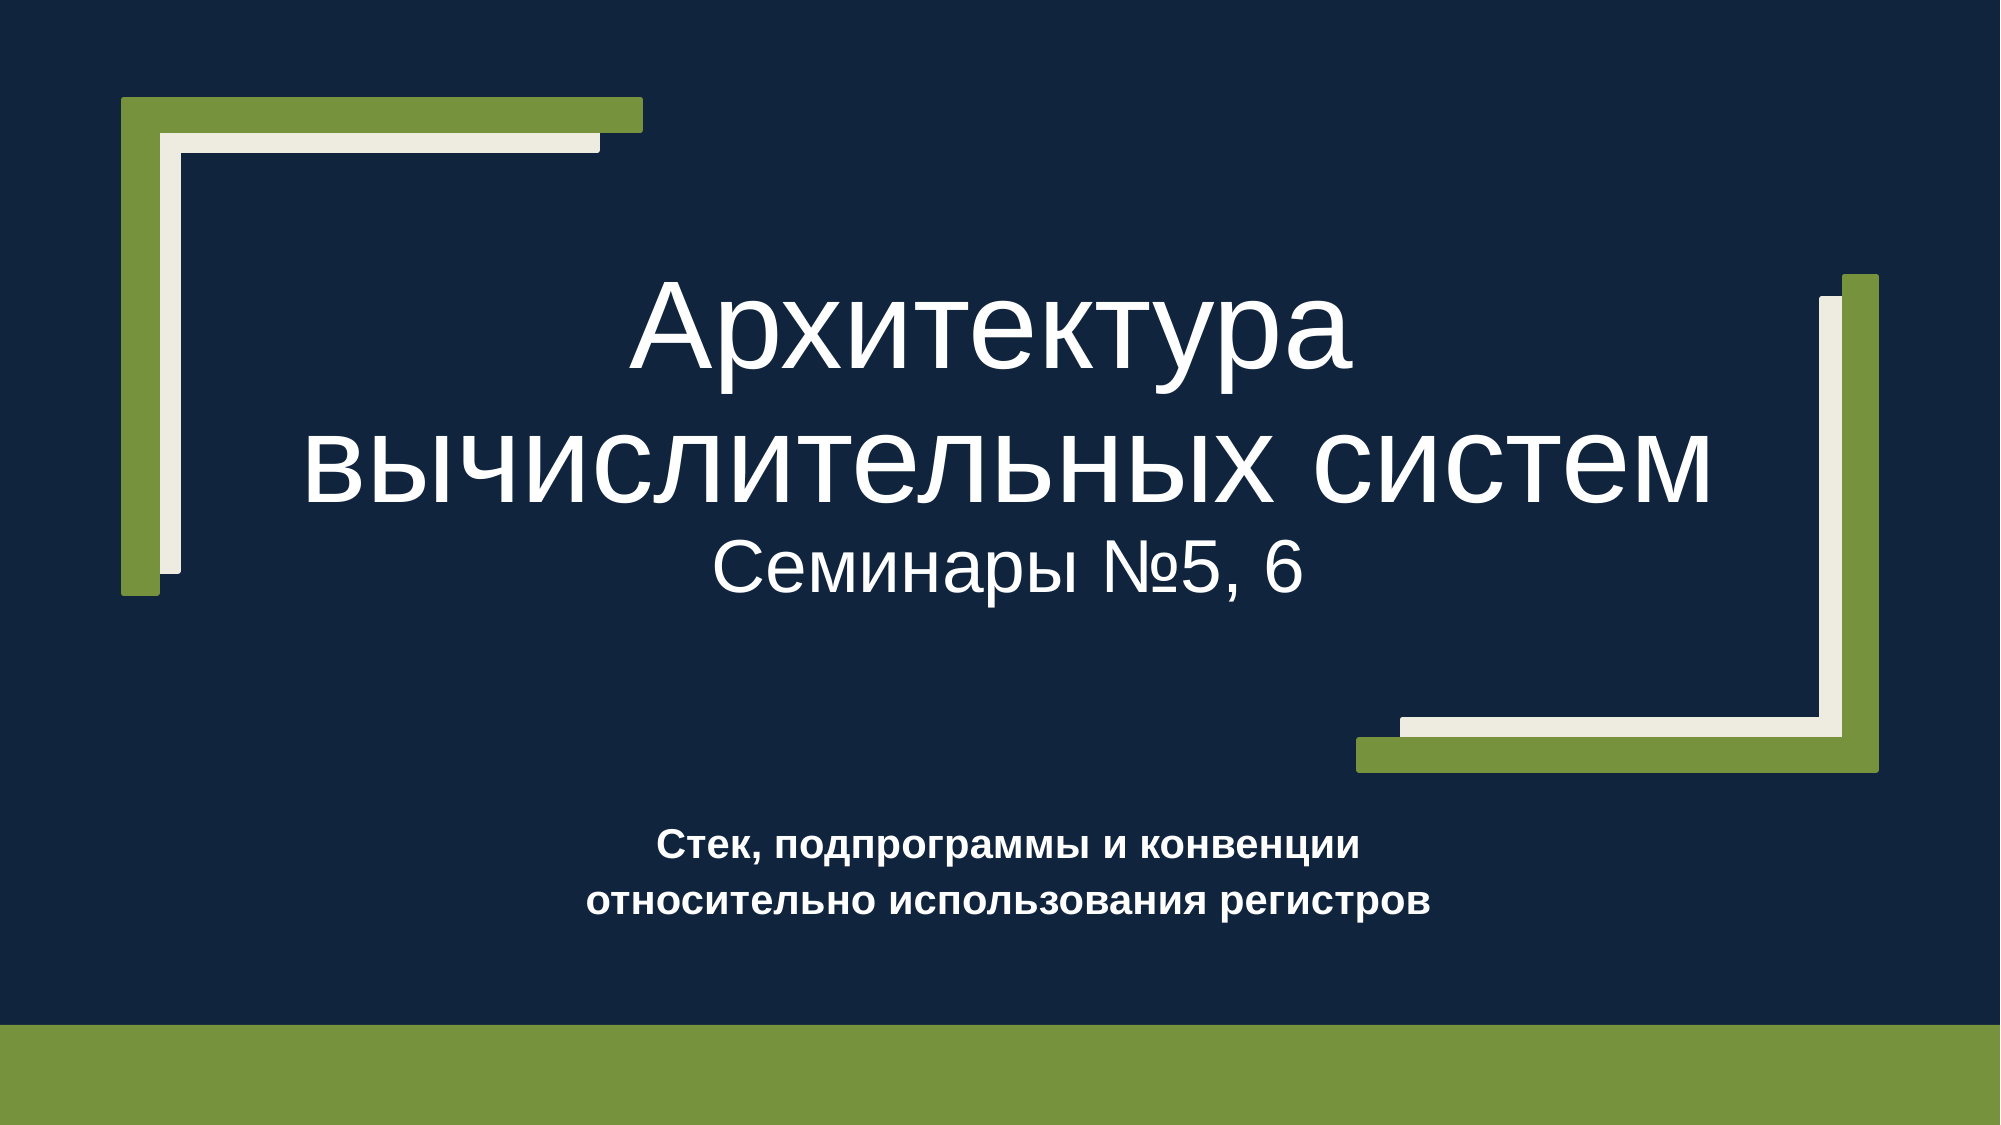

# Архитектура вычислительных систем Семинары №5, 6
Стек, подпрограммы и конвенции
относительно использования регистров